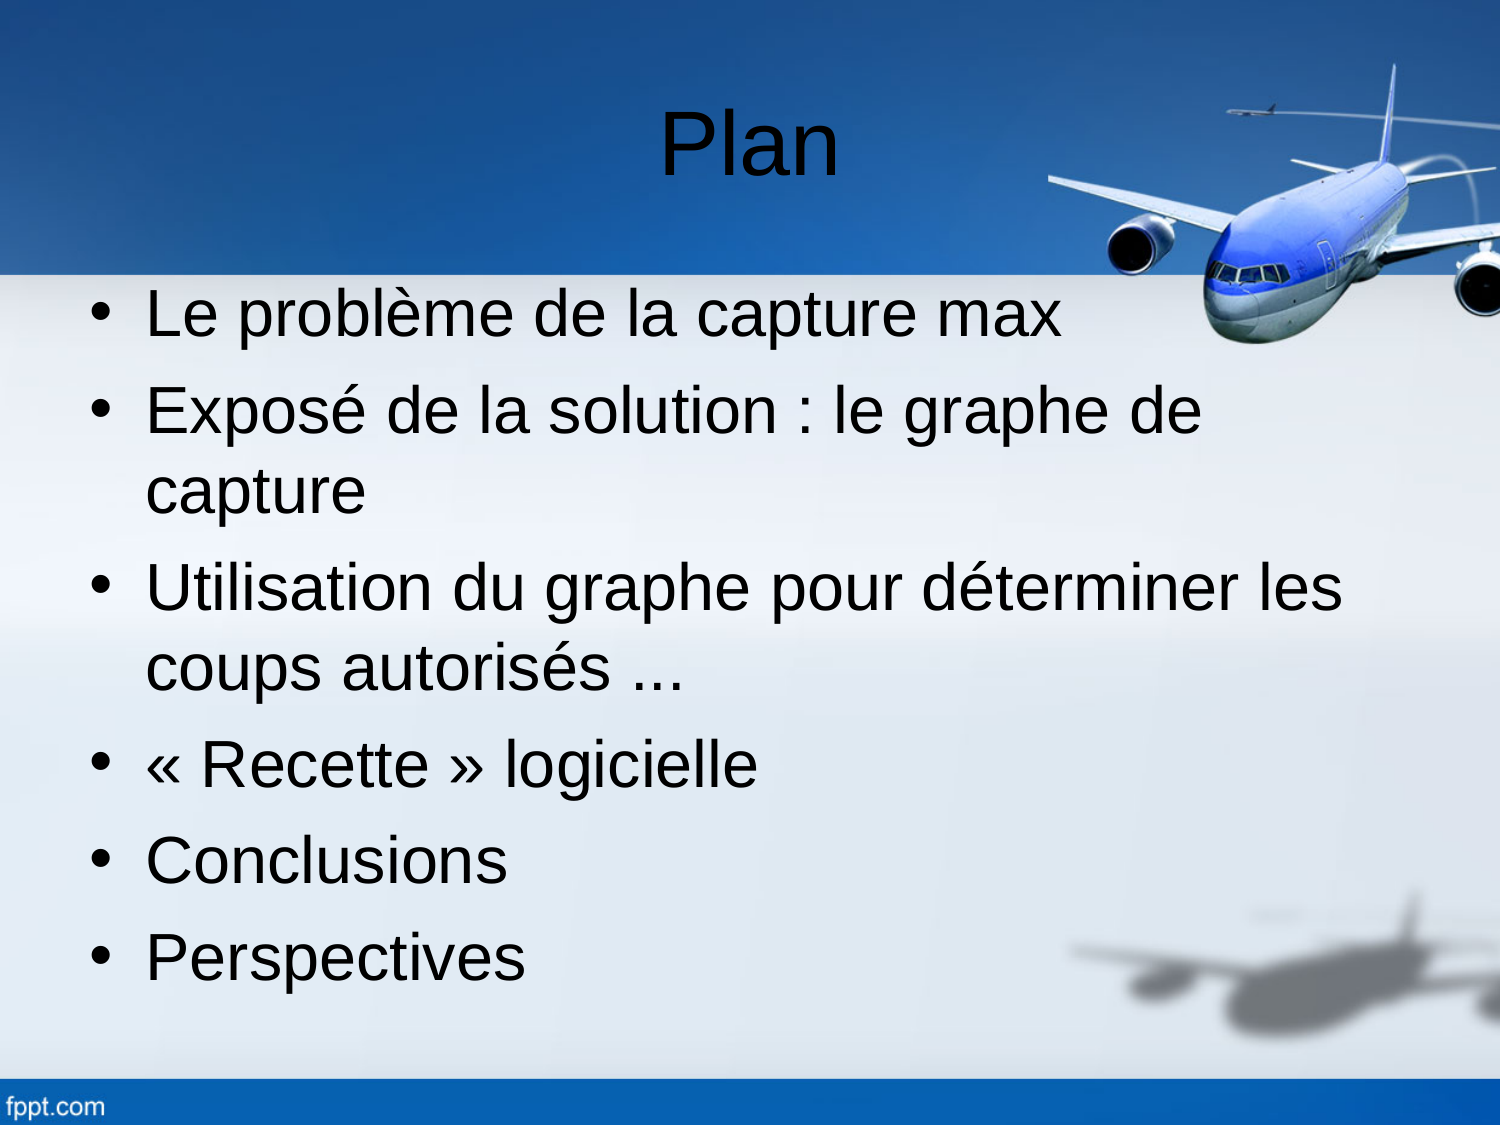

# Plan
Le problème de la capture max
Exposé de la solution : le graphe de capture
Utilisation du graphe pour déterminer les coups autorisés ...
« Recette » logicielle
Conclusions
Perspectives